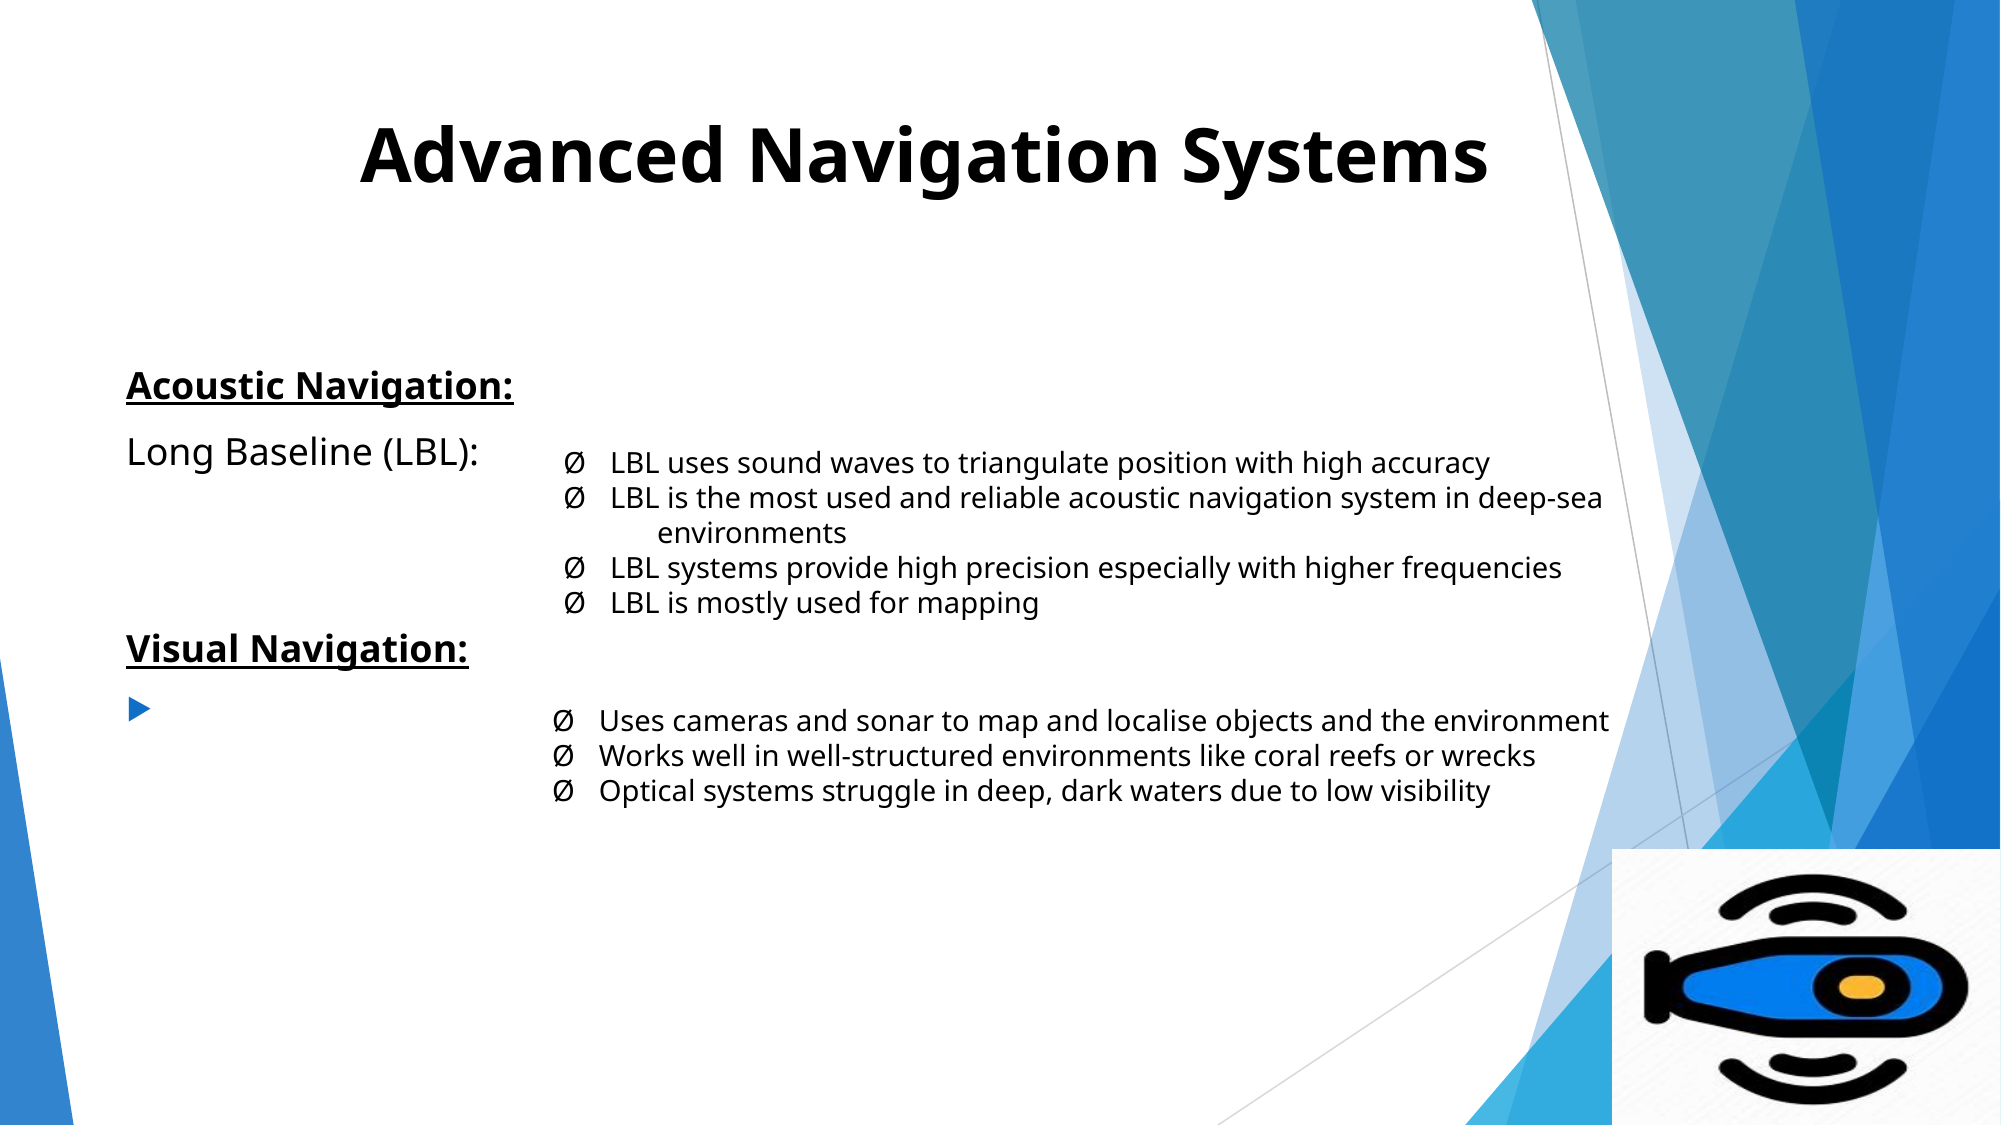

# Advanced Navigation Systems
Acoustic Navigation:
Long Baseline (LBL):
Visual Navigation:
LBL uses sound waves to triangulate position with high accuracy
LBL is the most used and reliable acoustic navigation system in deep-sea environments
LBL systems provide high precision especially with higher frequencies
LBL is mostly used for mapping
Uses cameras and sonar to map and localise objects and the environment
Works well in well-structured environments like coral reefs or wrecks
Optical systems struggle in deep, dark waters due to low visibility